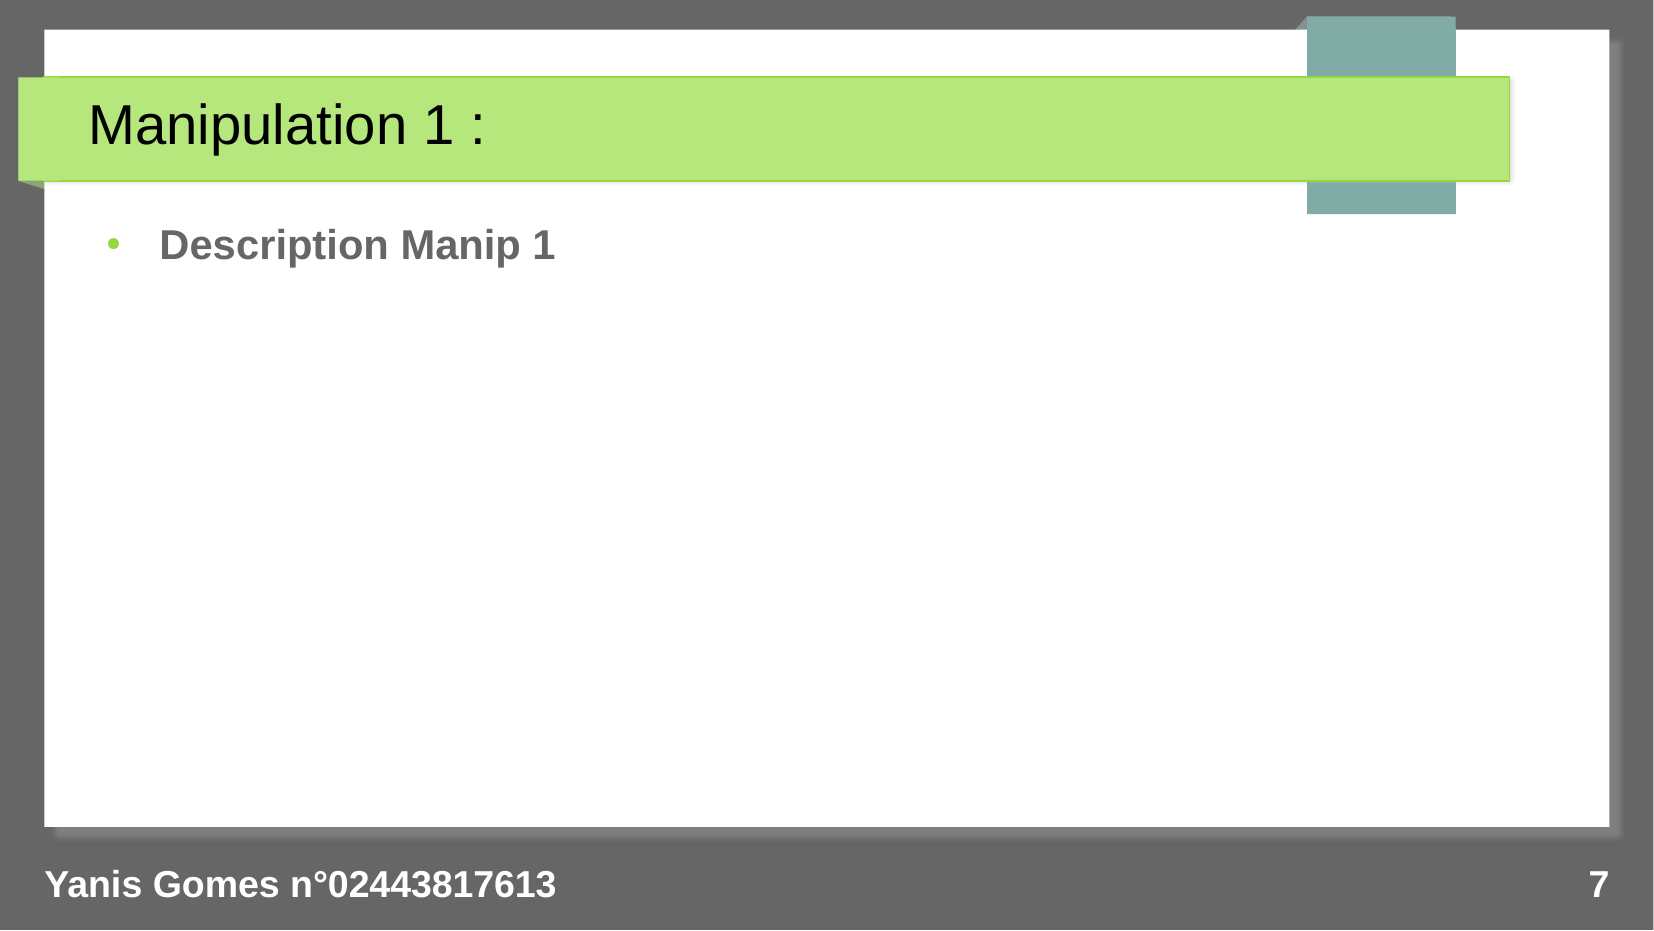

# Manipulation 1 :
Description Manip 1
Yanis Gomes n°02443817613